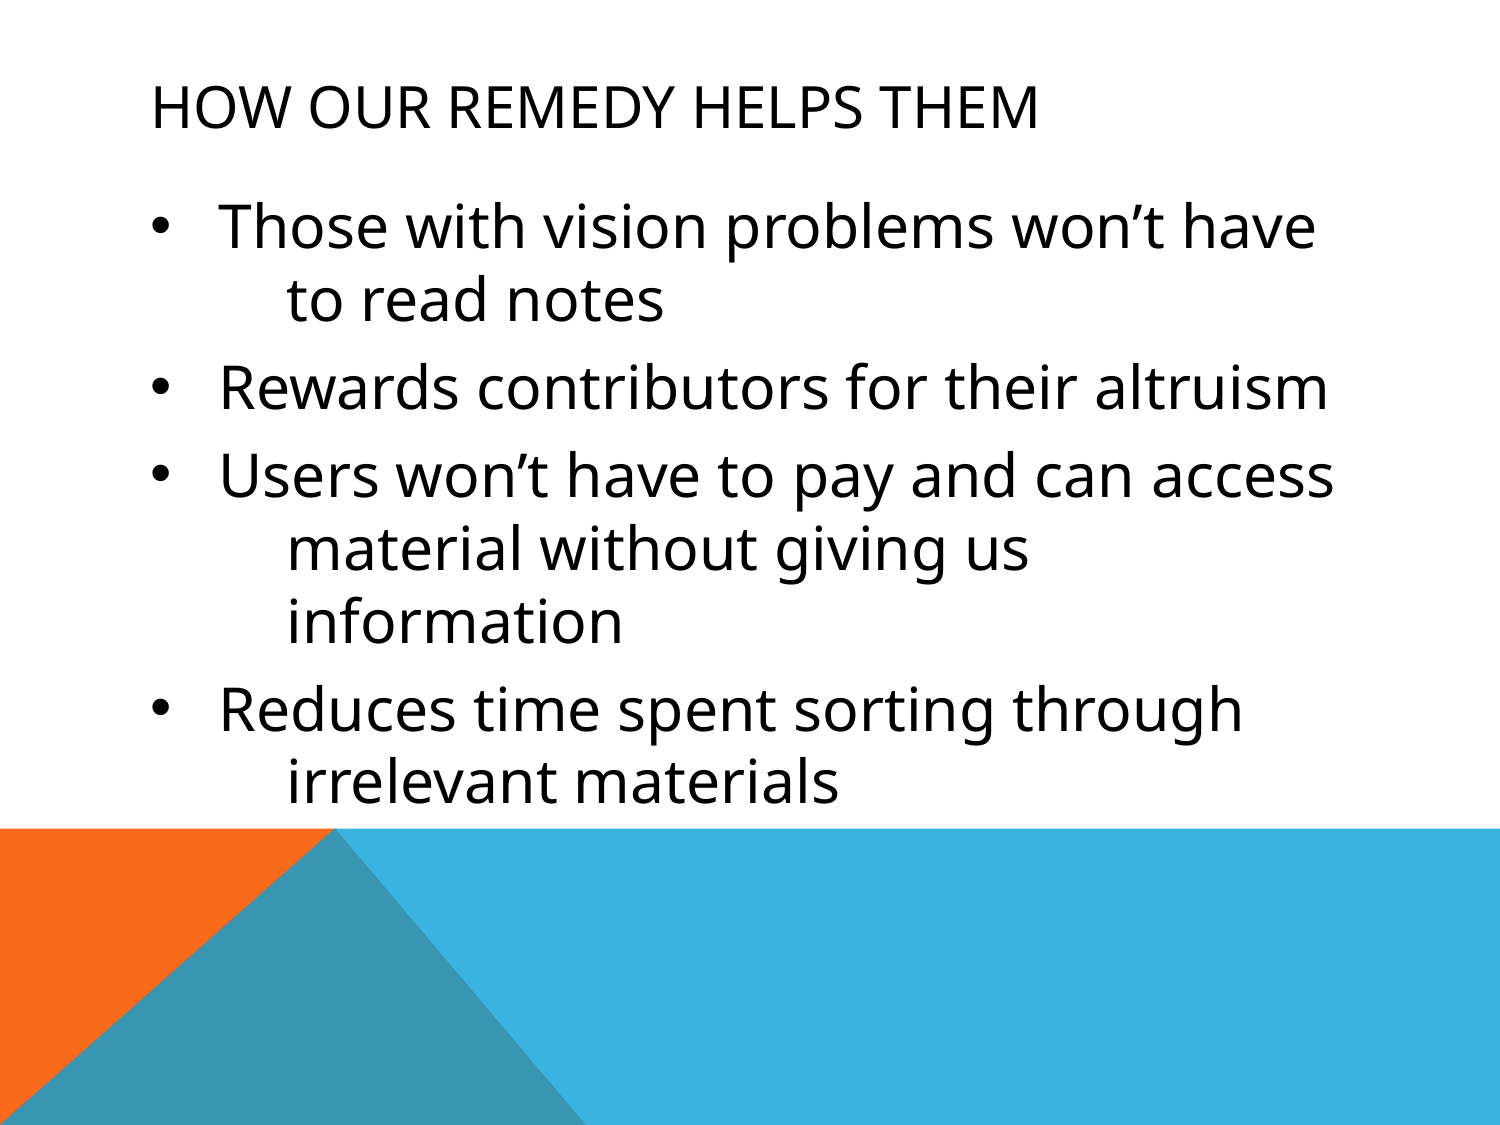

# How our remedy helps them
Those with vision problems won’t have to read notes
Rewards contributors for their altruism
Users won’t have to pay and can access material without giving us information
Reduces time spent sorting through irrelevant materials